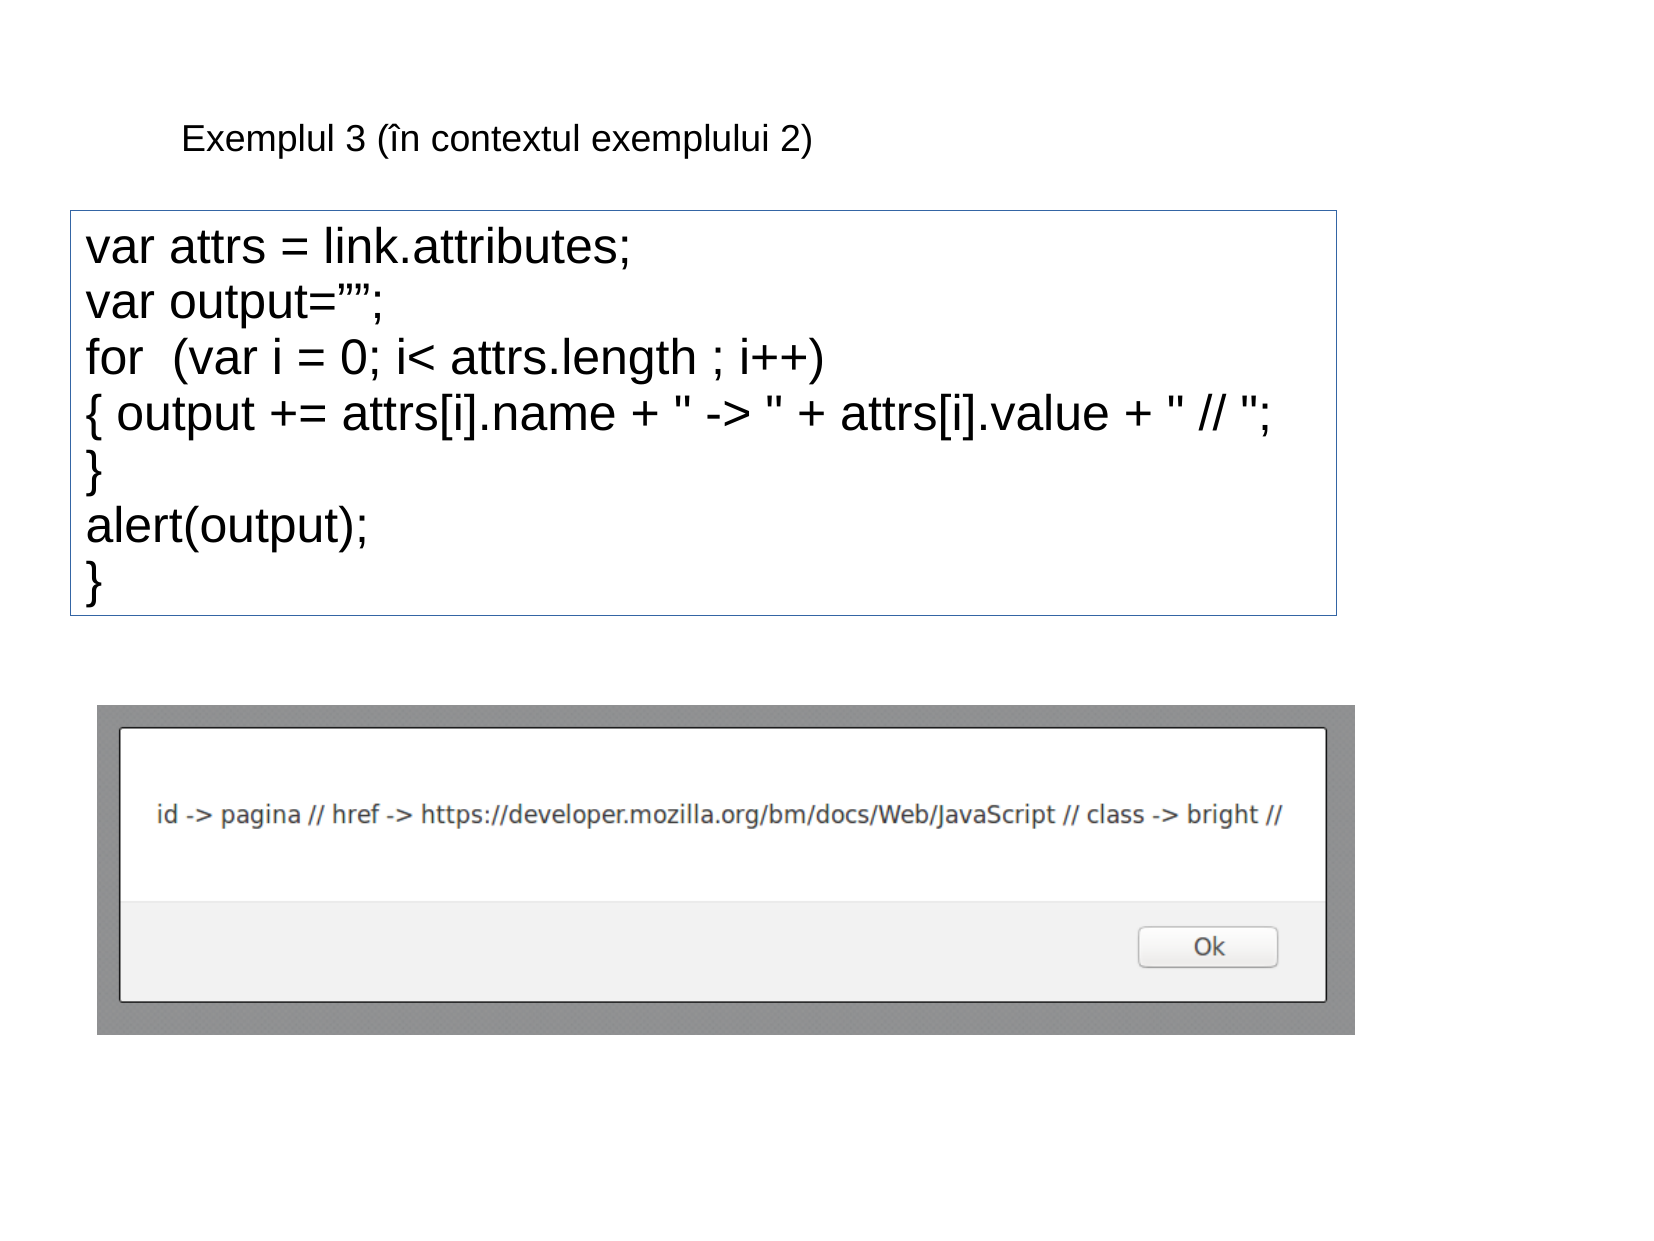

Exemplul 3 (în contextul exemplului 2)
var attrs = link.attributes;
var output=””;
for (var i = 0; i< attrs.length ; i++)
{ output += attrs[i].name + " -> " + attrs[i].value + " // ";
}
alert(output);
}